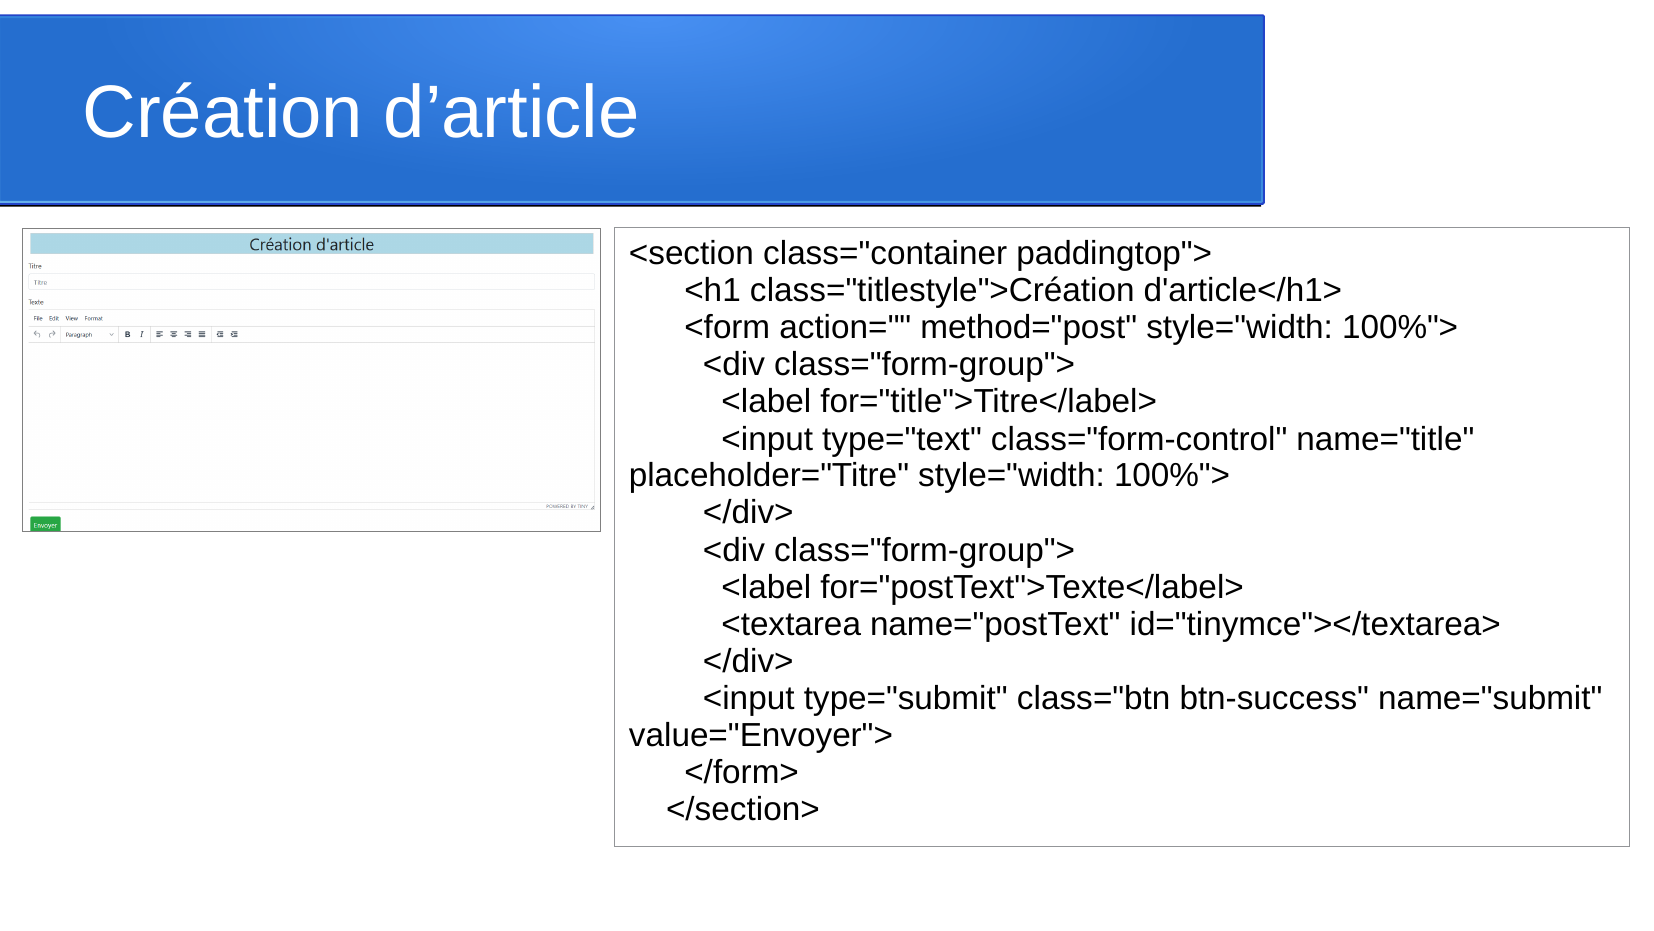

# Création d’article
<section class="container paddingtop">
 <h1 class="titlestyle">Création d'article</h1>
 <form action="" method="post" style="width: 100%">
 <div class="form-group">
 <label for="title">Titre</label>
 <input type="text" class="form-control" name="title" placeholder="Titre" style="width: 100%">
 </div>
 <div class="form-group">
 <label for="postText">Texte</label>
 <textarea name="postText" id="tinymce"></textarea>
 </div>
 <input type="submit" class="btn btn-success" name="submit" value="Envoyer">
 </form>
 </section>